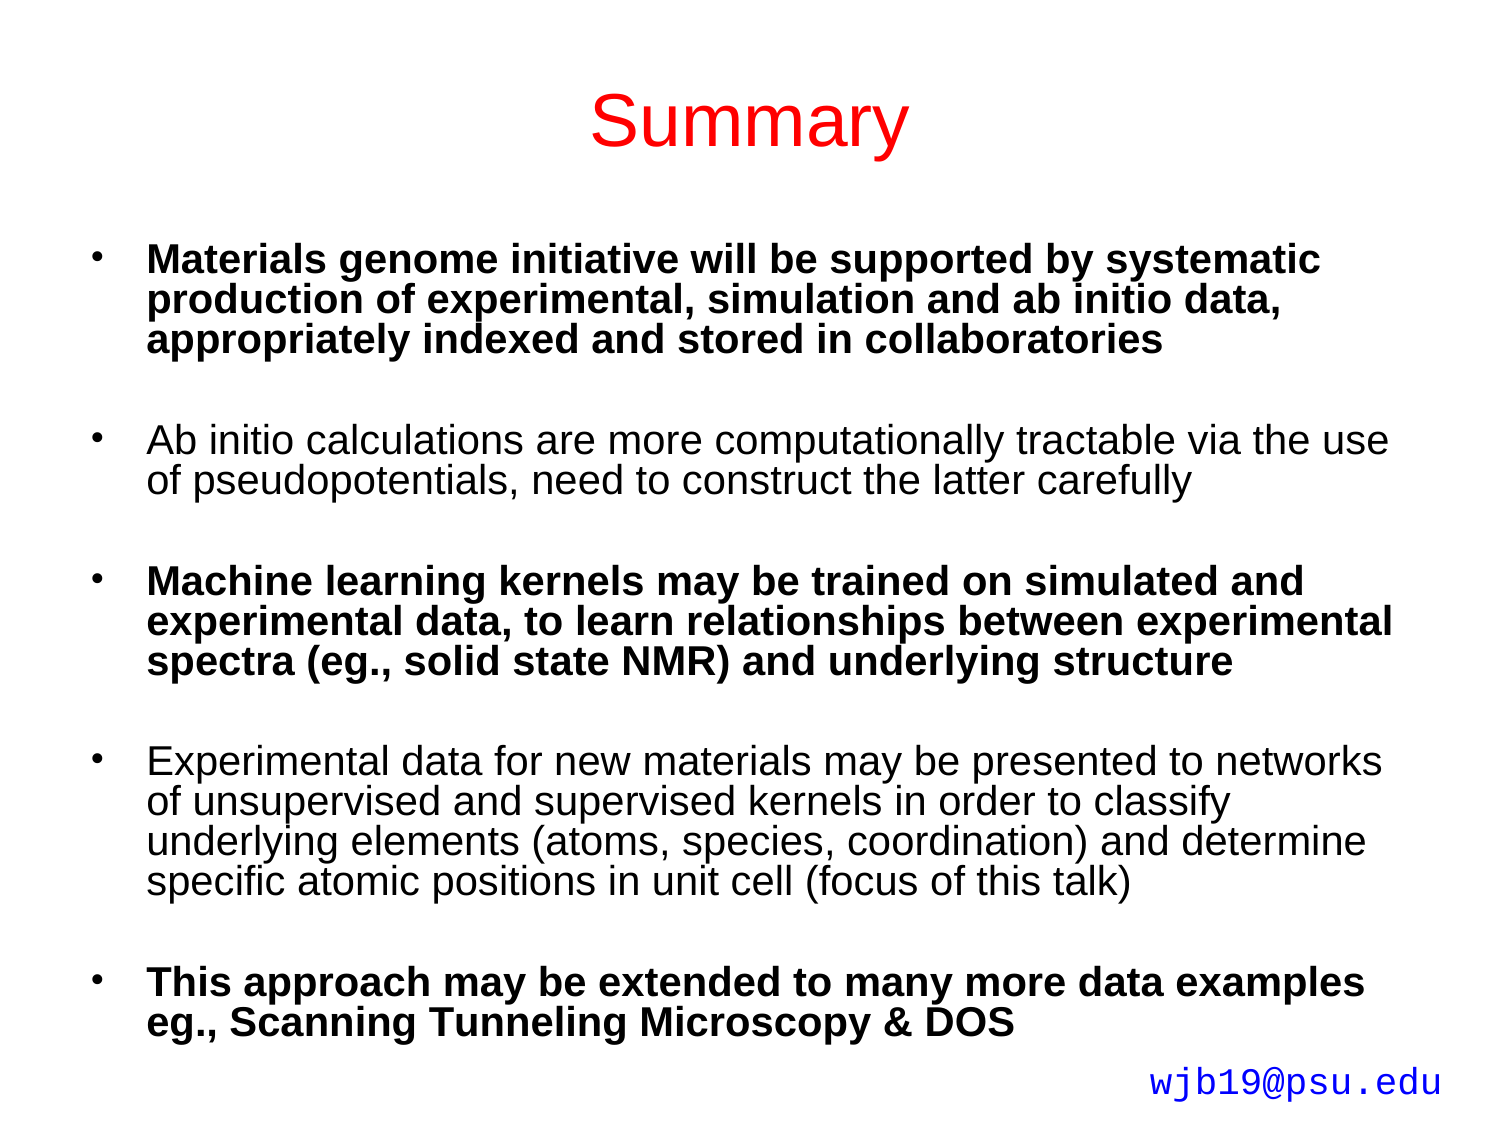

# Summary
Materials genome initiative will be supported by systematic production of experimental, simulation and ab initio data, appropriately indexed and stored in collaboratories
Ab initio calculations are more computationally tractable via the use of pseudopotentials, need to construct the latter carefully
Machine learning kernels may be trained on simulated and experimental data, to learn relationships between experimental spectra (eg., solid state NMR) and underlying structure
Experimental data for new materials may be presented to networks of unsupervised and supervised kernels in order to classify underlying elements (atoms, species, coordination) and determine specific atomic positions in unit cell (focus of this talk)
This approach may be extended to many more data examples eg., Scanning Tunneling Microscopy & DOS
wjb19@psu.edu